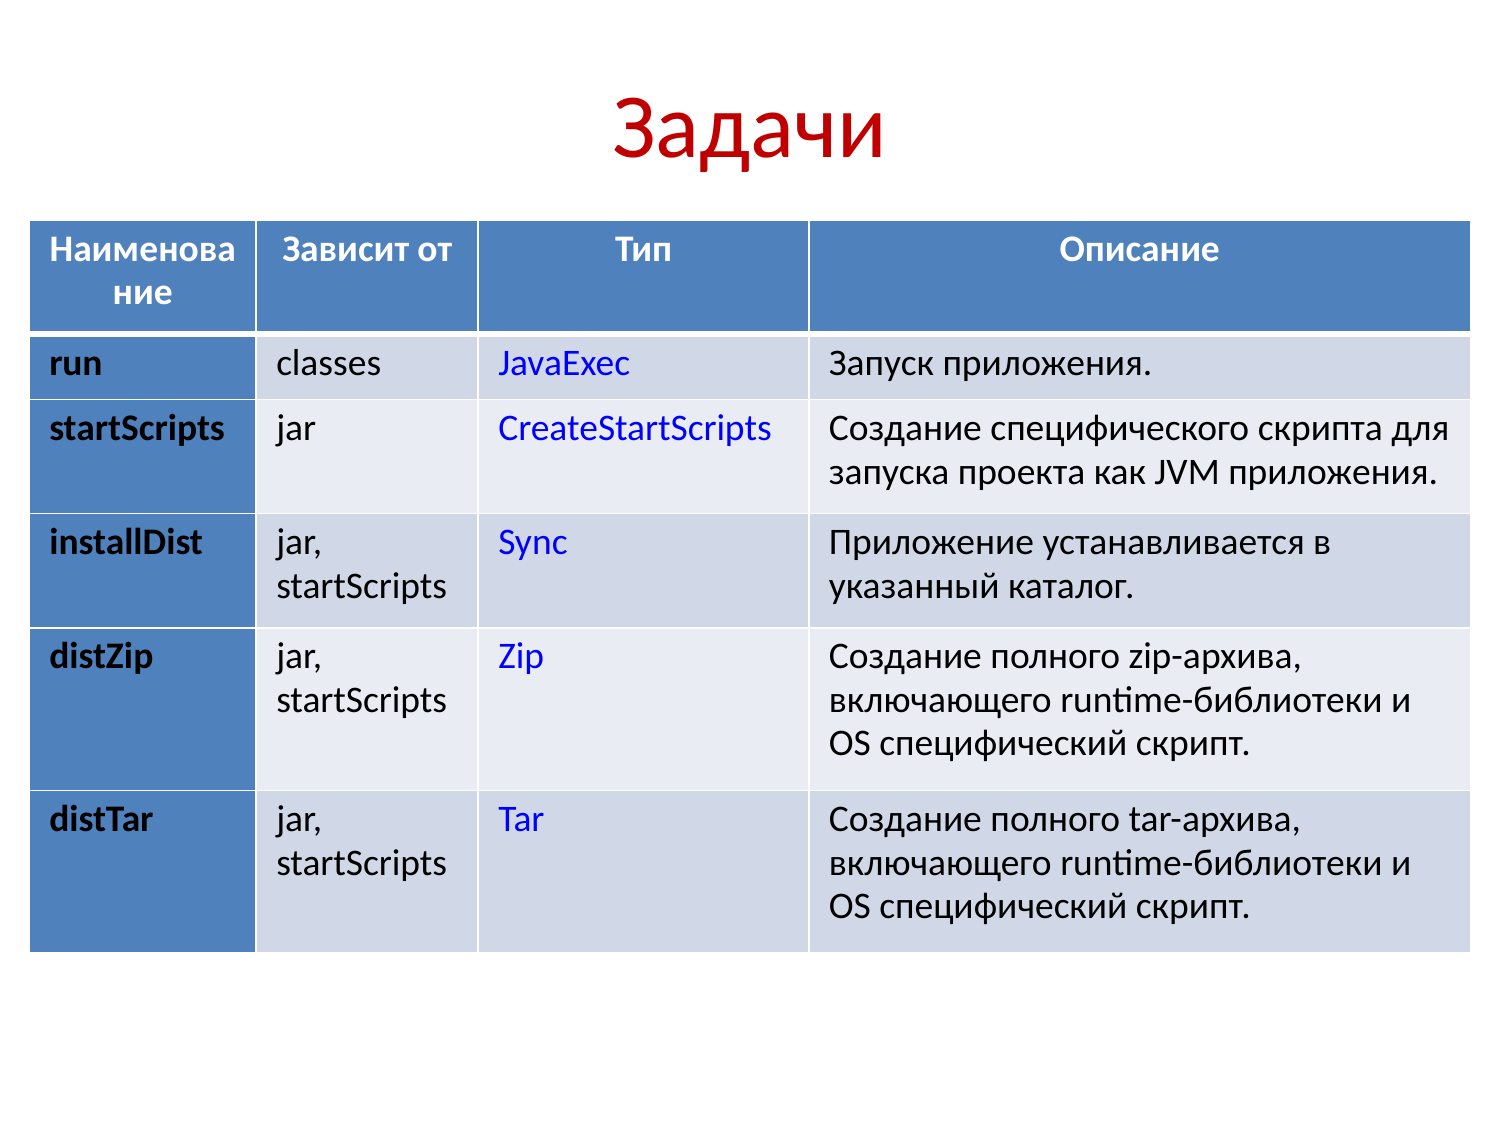

# Задачи
| Наименование | Зависит от | Тип | Описание |
| --- | --- | --- | --- |
| run | classes | JavaExec | Запуск приложения. |
| startScripts | jar | CreateStartScripts | Создание специфического скрипта для запуска проекта как JVM приложения. |
| installDist | jar, startScripts | Sync | Приложение устанавливается в указанный каталог. |
| distZip | jar, startScripts | Zip | Создание полного zip-архива, включающего runtime-библиотеки и OS специфический скрипт. |
| distTar | jar, startScripts | Tar | Создание полного tar-архива, включающего runtime-библиотеки и OS специфический скрипт. |